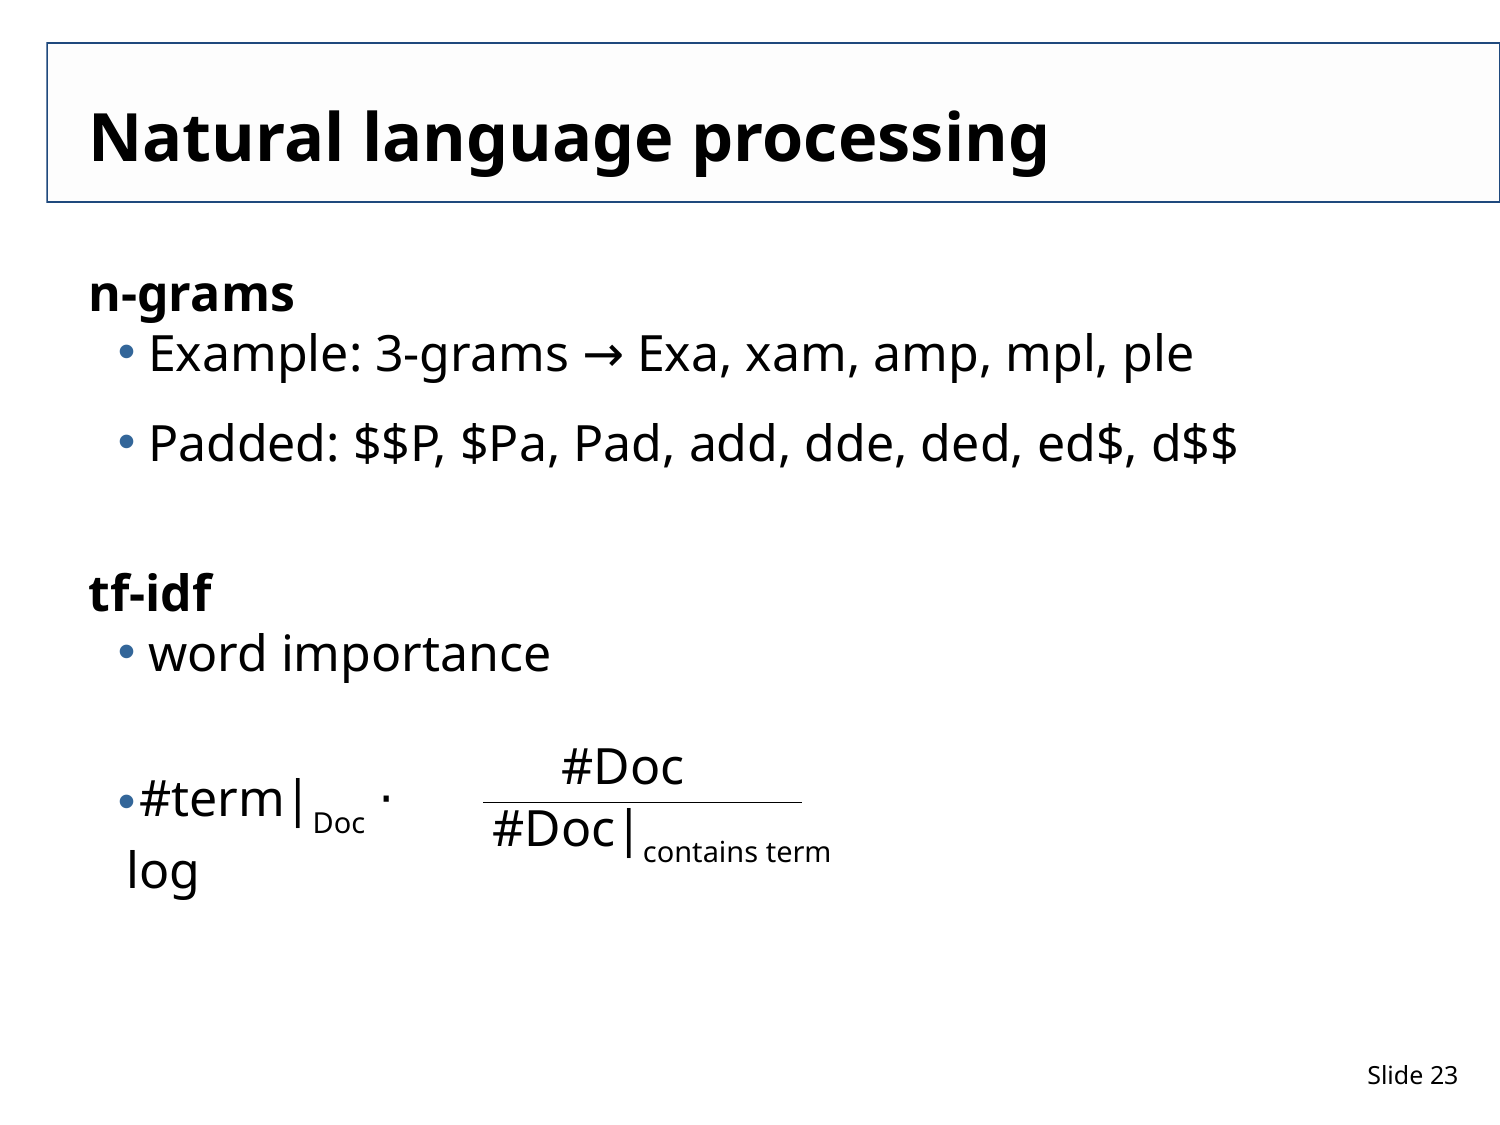

Natural language processing
n-grams
Example: 3-grams → Exa, xam, amp, mpl, ple
Padded: $$P, $Pa, Pad, add, dde, ded, ed$, d$$
tf-idf
word importance
 #Doc
 #term|Doc ⋅ log
 #Doc|contains term